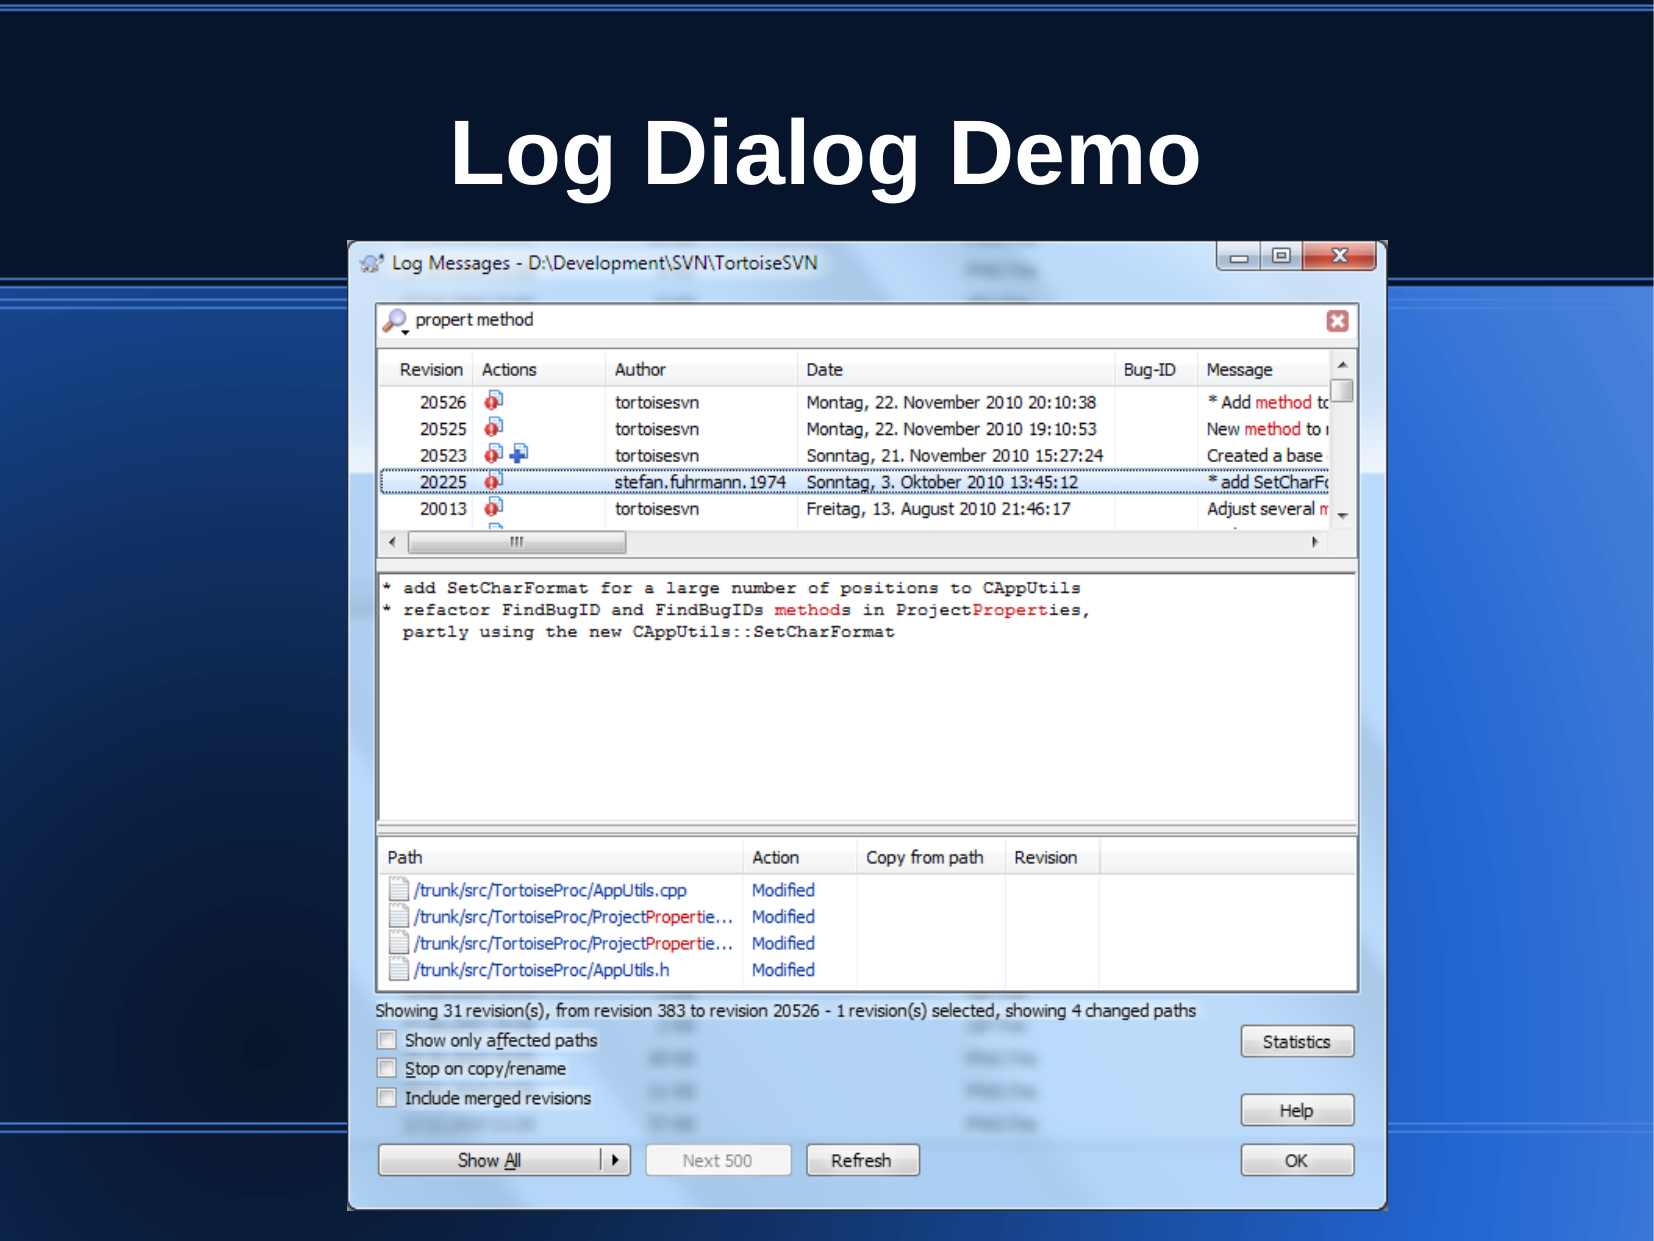

# Log Dialog Demo
[log dialog screenshot]